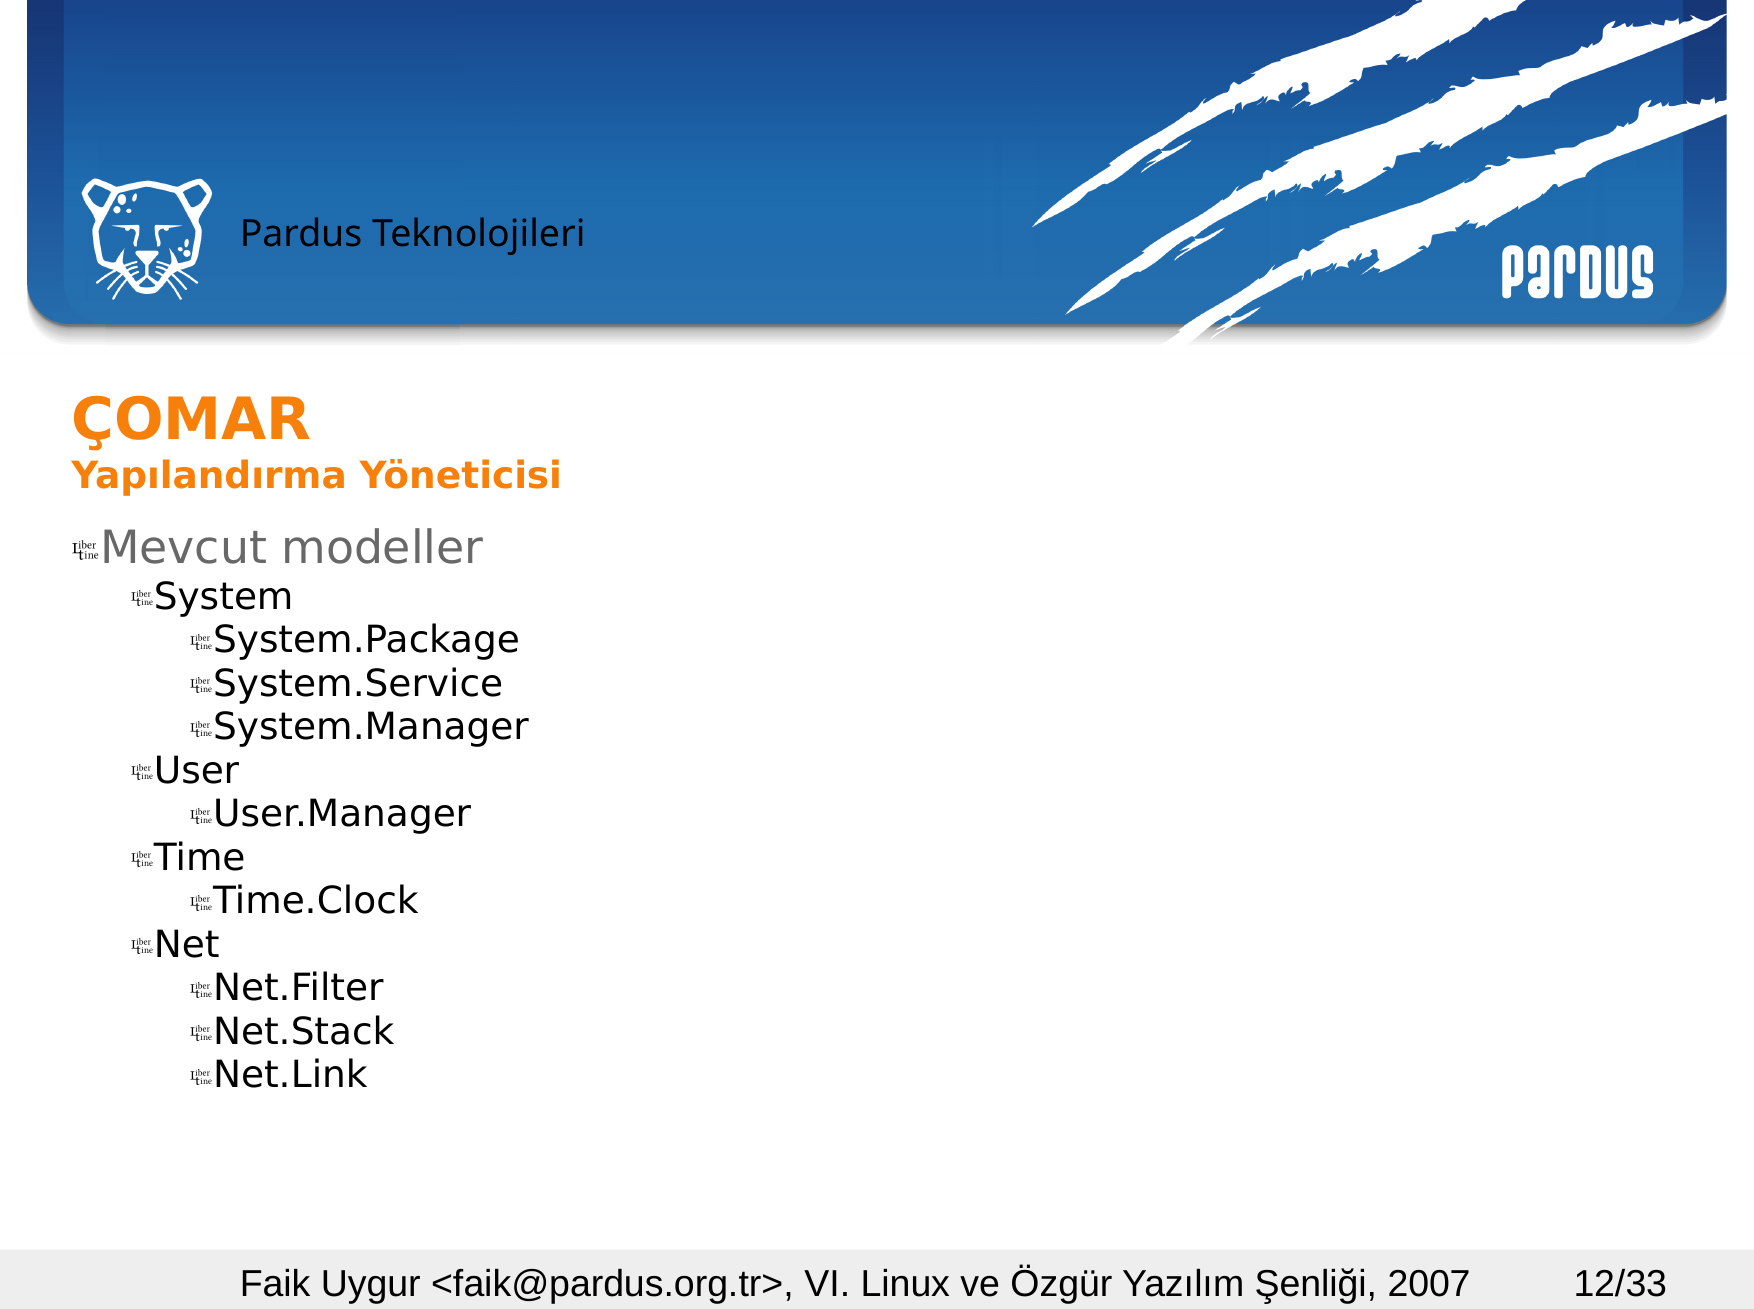

ÇOMAR
Yapılandırma Yöneticisi
Mevcut modeller
System
System.Package
System.Service
System.Manager
User
User.Manager
Time
Time.Clock
Net
Net.Filter
Net.Stack
Net.Link